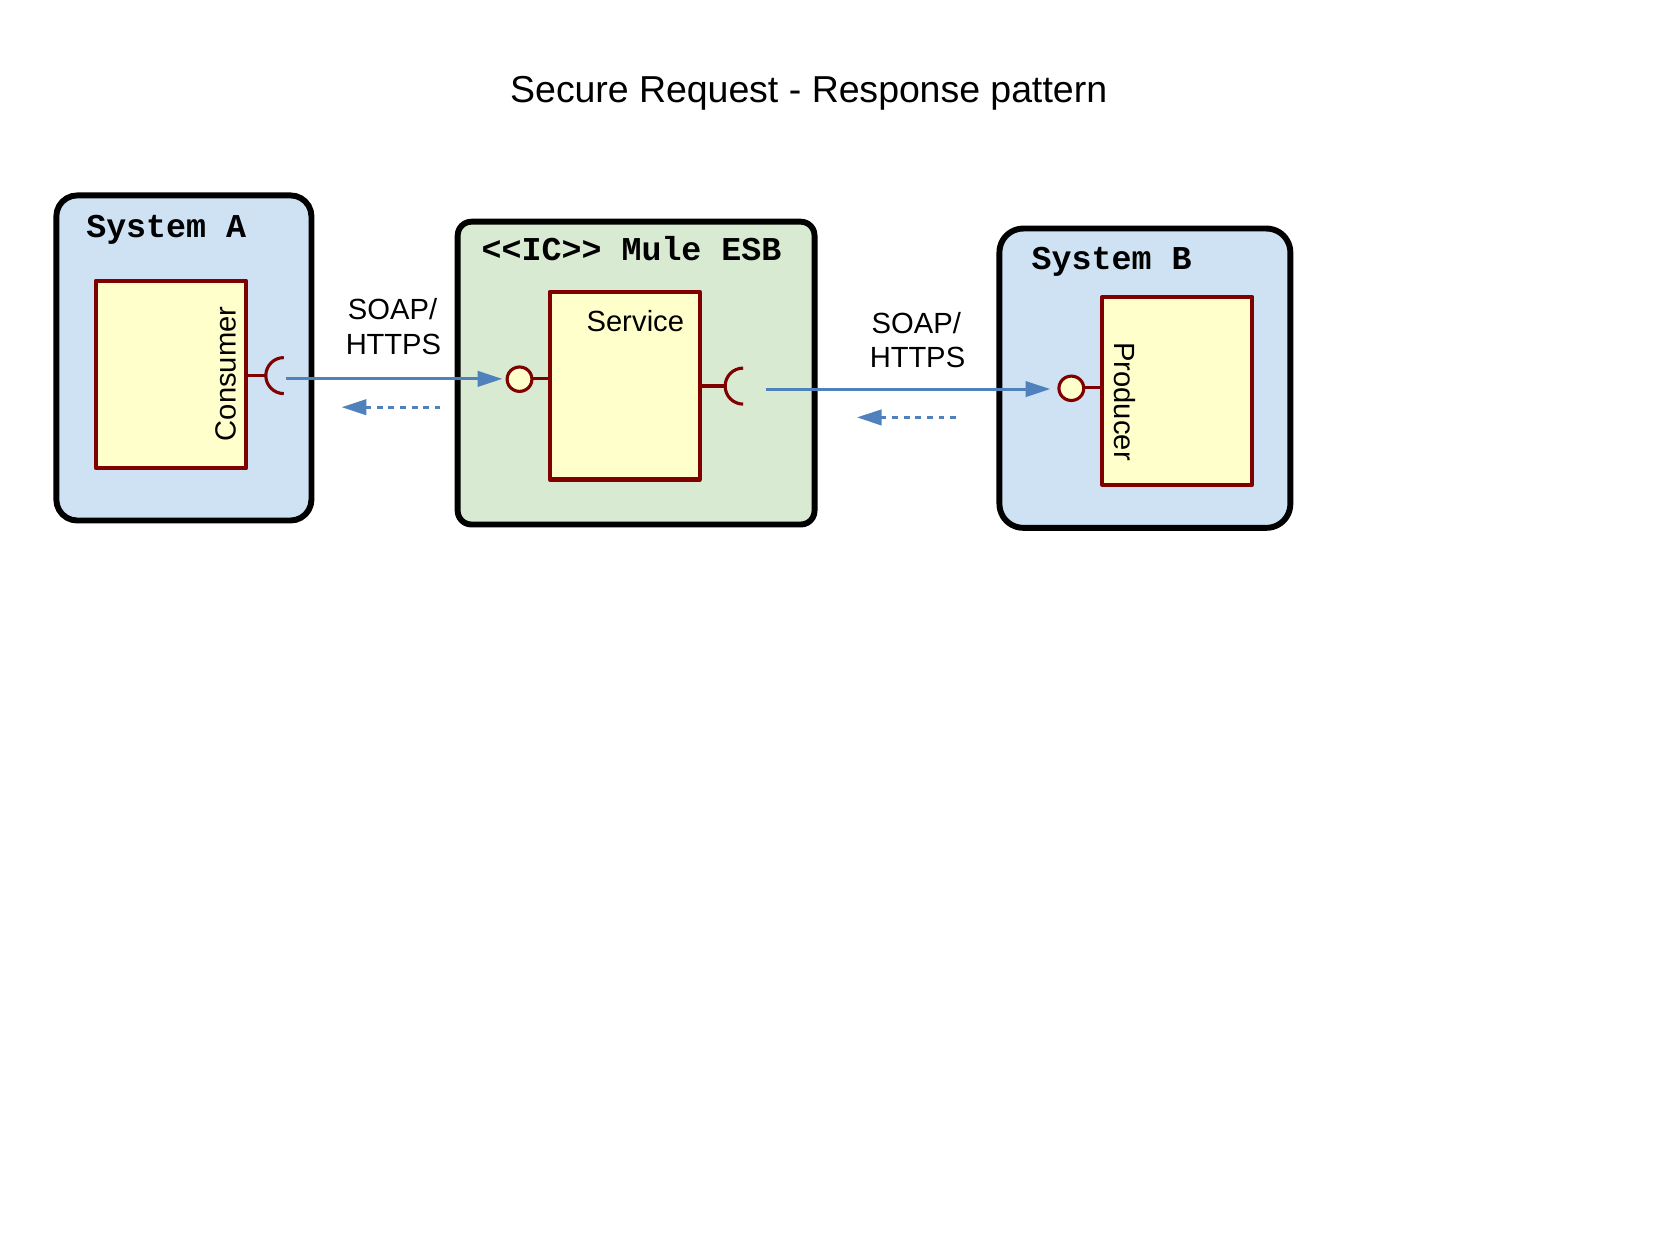

Secure Request - Response pattern
System A
<<IC>> Mule ESB
System B
SOAP/
HTTPS
Service
SOAP/
HTTPS
Consumer
Producer